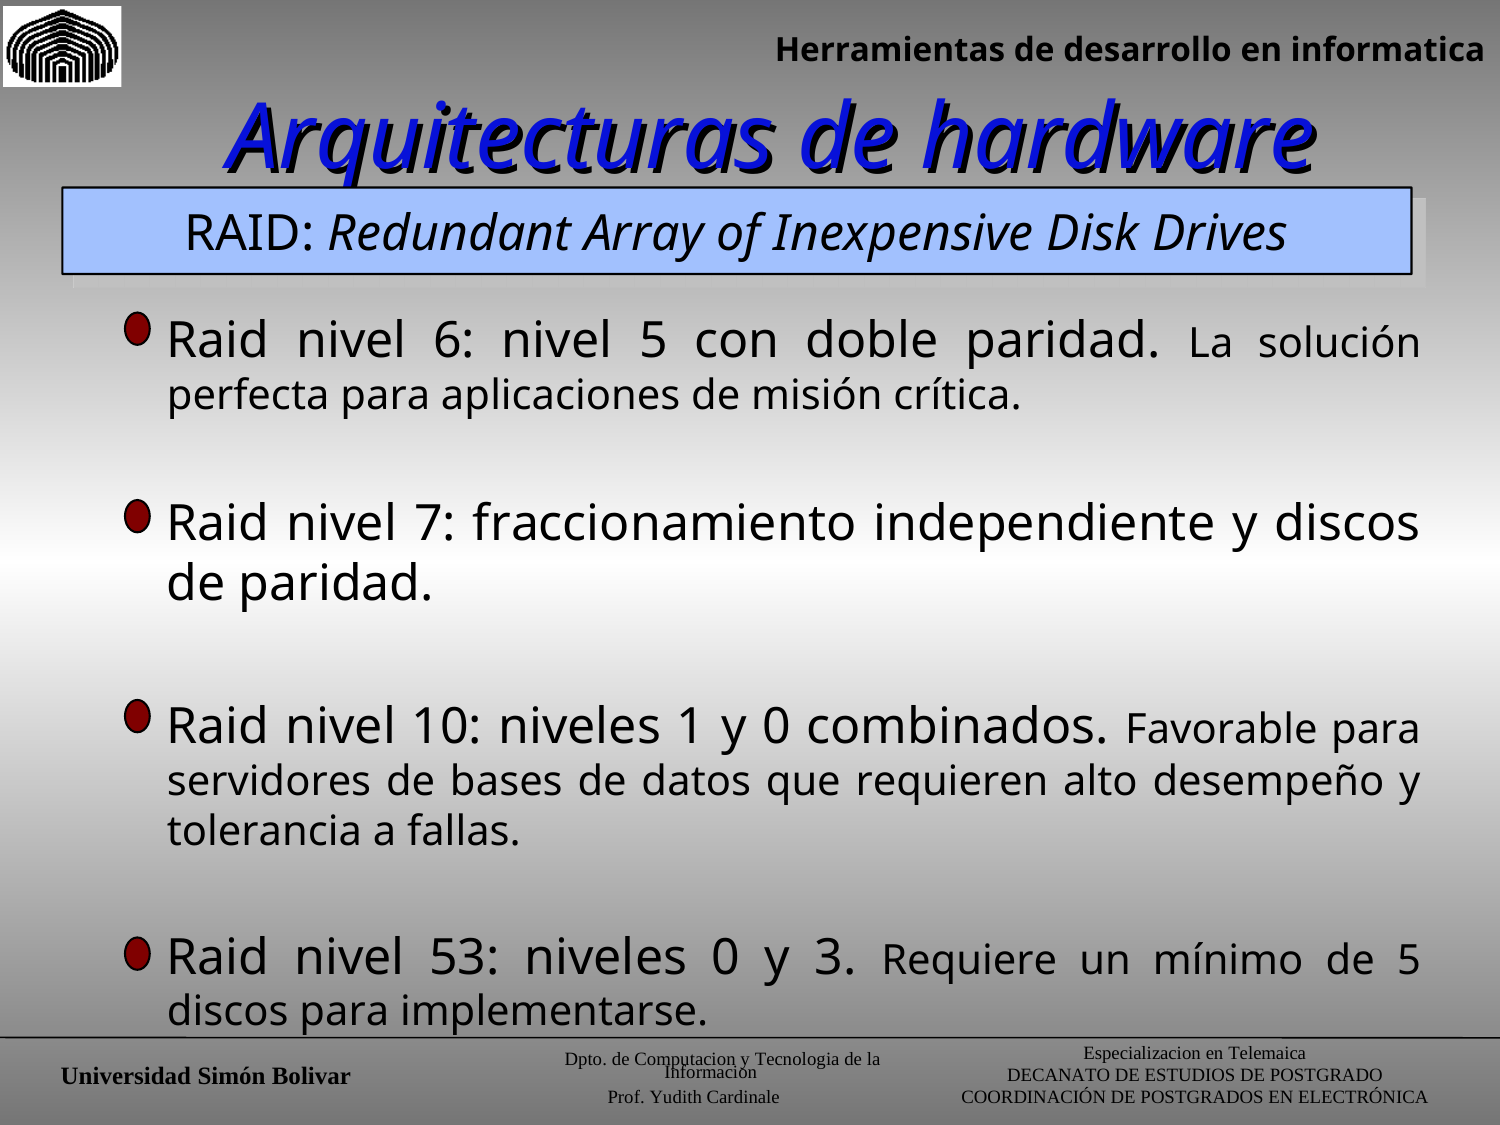

Arquitecturas de hardware
RAID: Redundant Array of Inexpensive Disk Drives
Raid nivel 6: nivel 5 con doble paridad. La solución perfecta para aplicaciones de misión crítica.
Raid nivel 7: fraccionamiento independiente y discos de paridad.
Raid nivel 10: niveles 1 y 0 combinados. Favorable para servidores de bases de datos que requieren alto desempeño y tolerancia a fallas.
Raid nivel 53: niveles 0 y 3. Requiere un mínimo de 5 discos para implementarse.